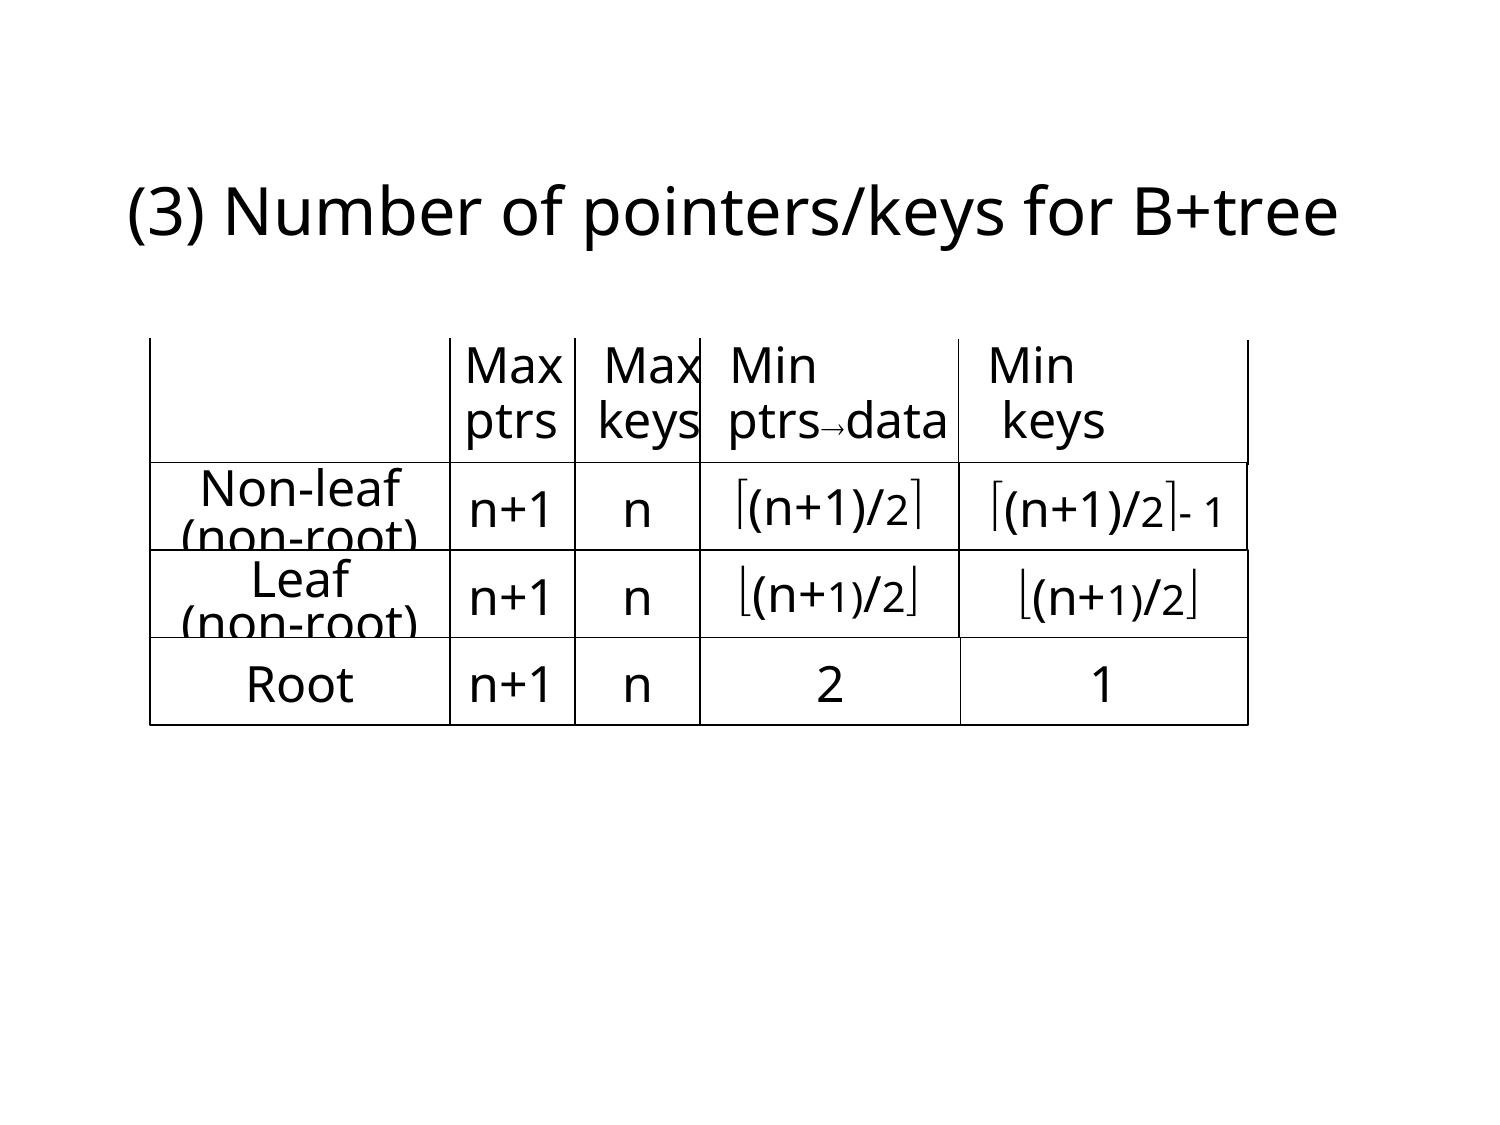

# (3) Number of pointers/keys for B+tree
Max Max Min Min
ptrs keys ptrsdata keys
Non-leaf
(non-root)
n+1
n
(n+1)/2
 (n+1)/2- 1
Leaf
(non-root)
n+1
n
(n+1)/2
 (n+1)/2
Root
n+1
n
2
1